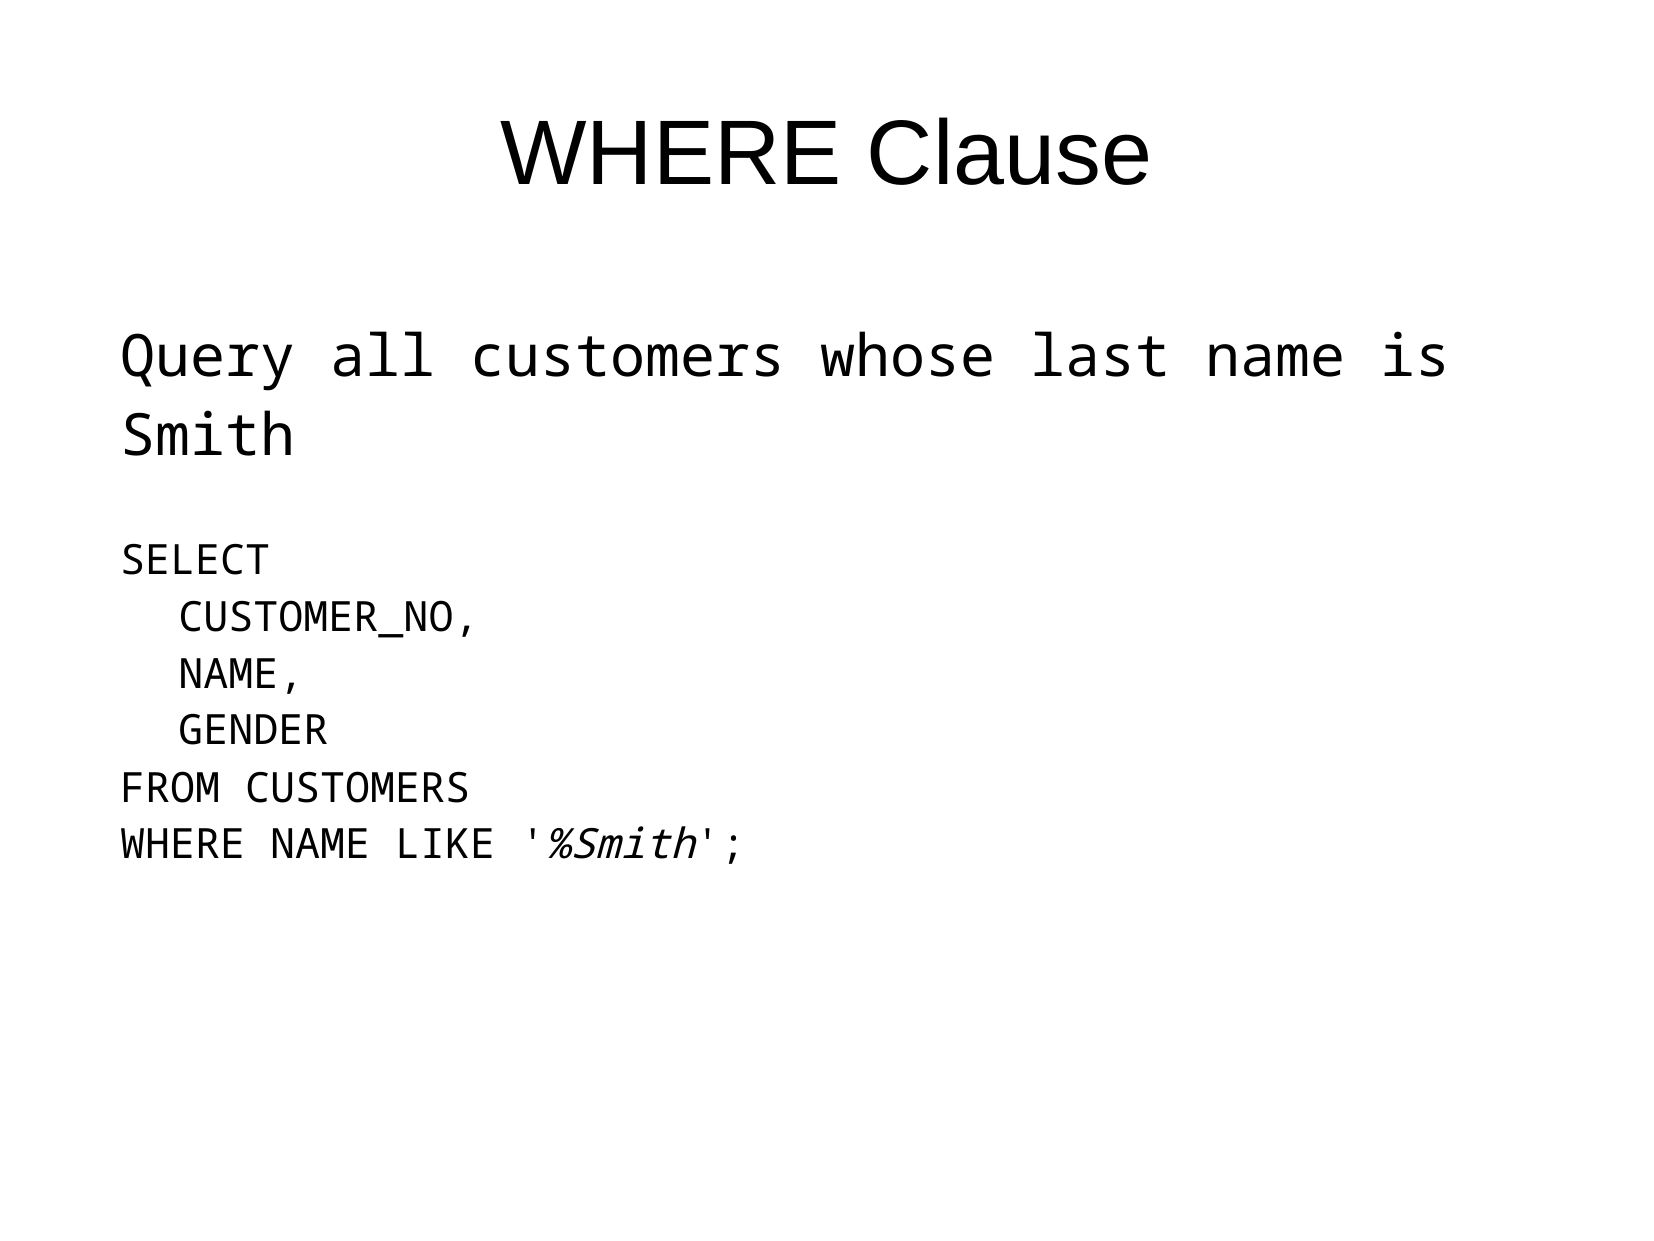

# WHERE Clause
Query all customers whose last name is Smith
SELECT
	CUSTOMER_NO,
	NAME,
	GENDER
FROM CUSTOMERS
WHERE NAME LIKE '%Smith';